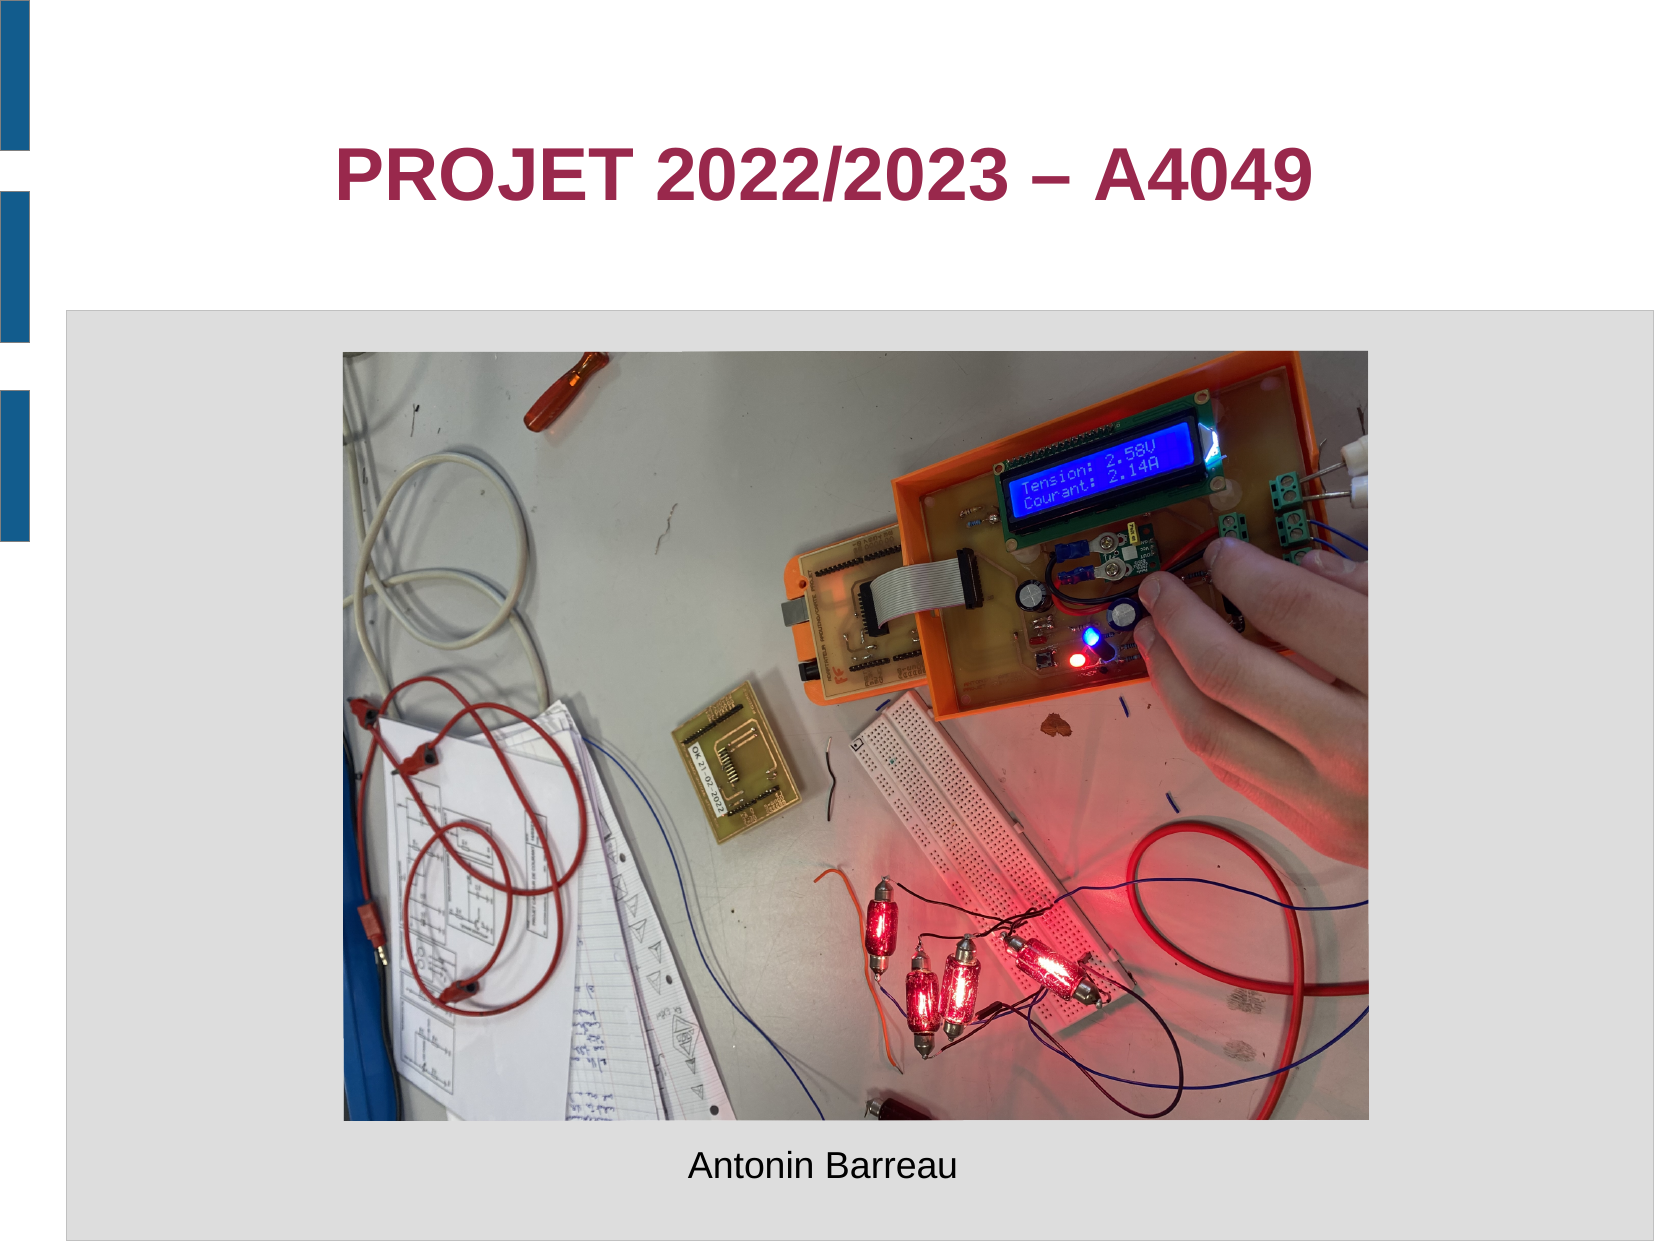

# PROJET 2022/2023 – A4049
Antonin Barreau